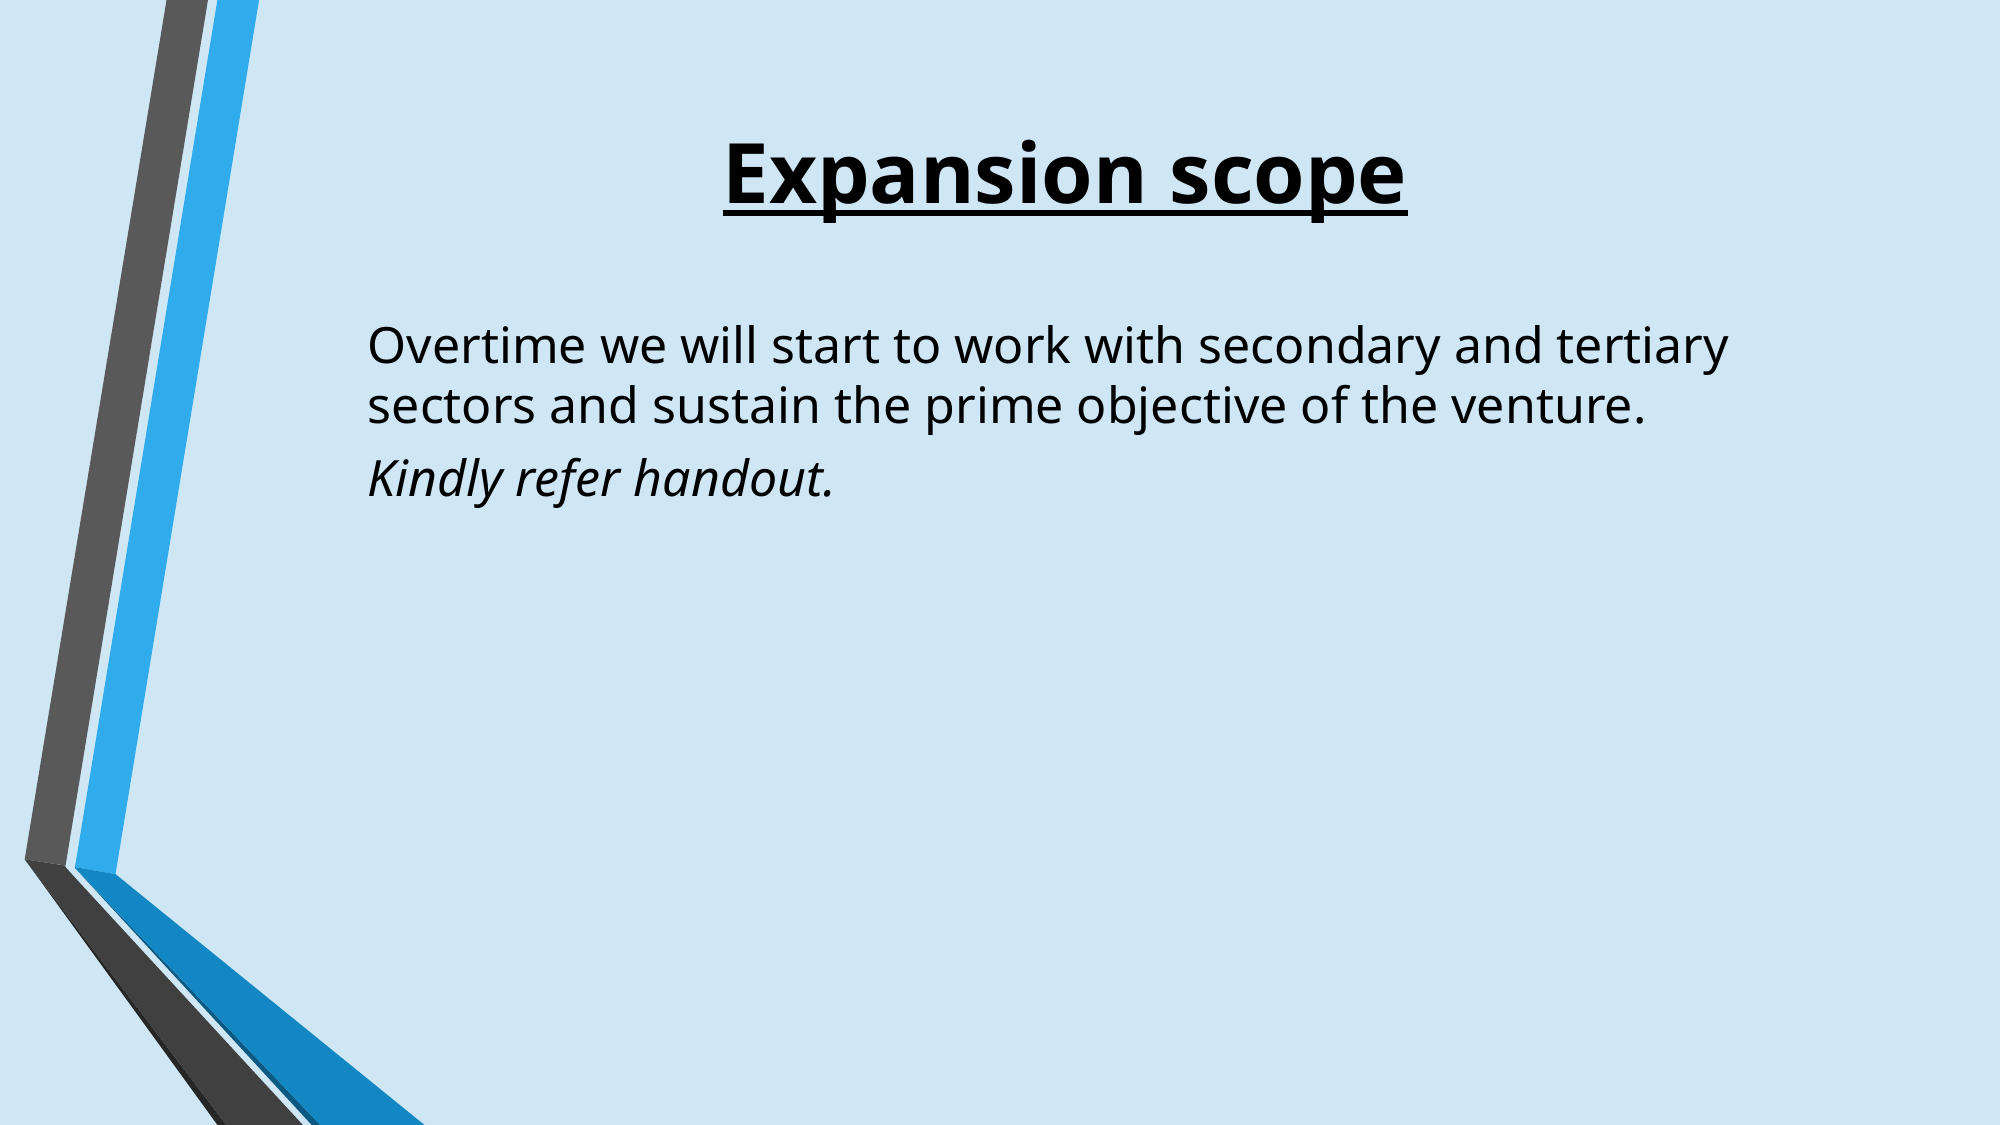

# Expansion scope
Overtime we will start to work with secondary and tertiary sectors and sustain the prime objective of the venture.
Kindly refer handout.